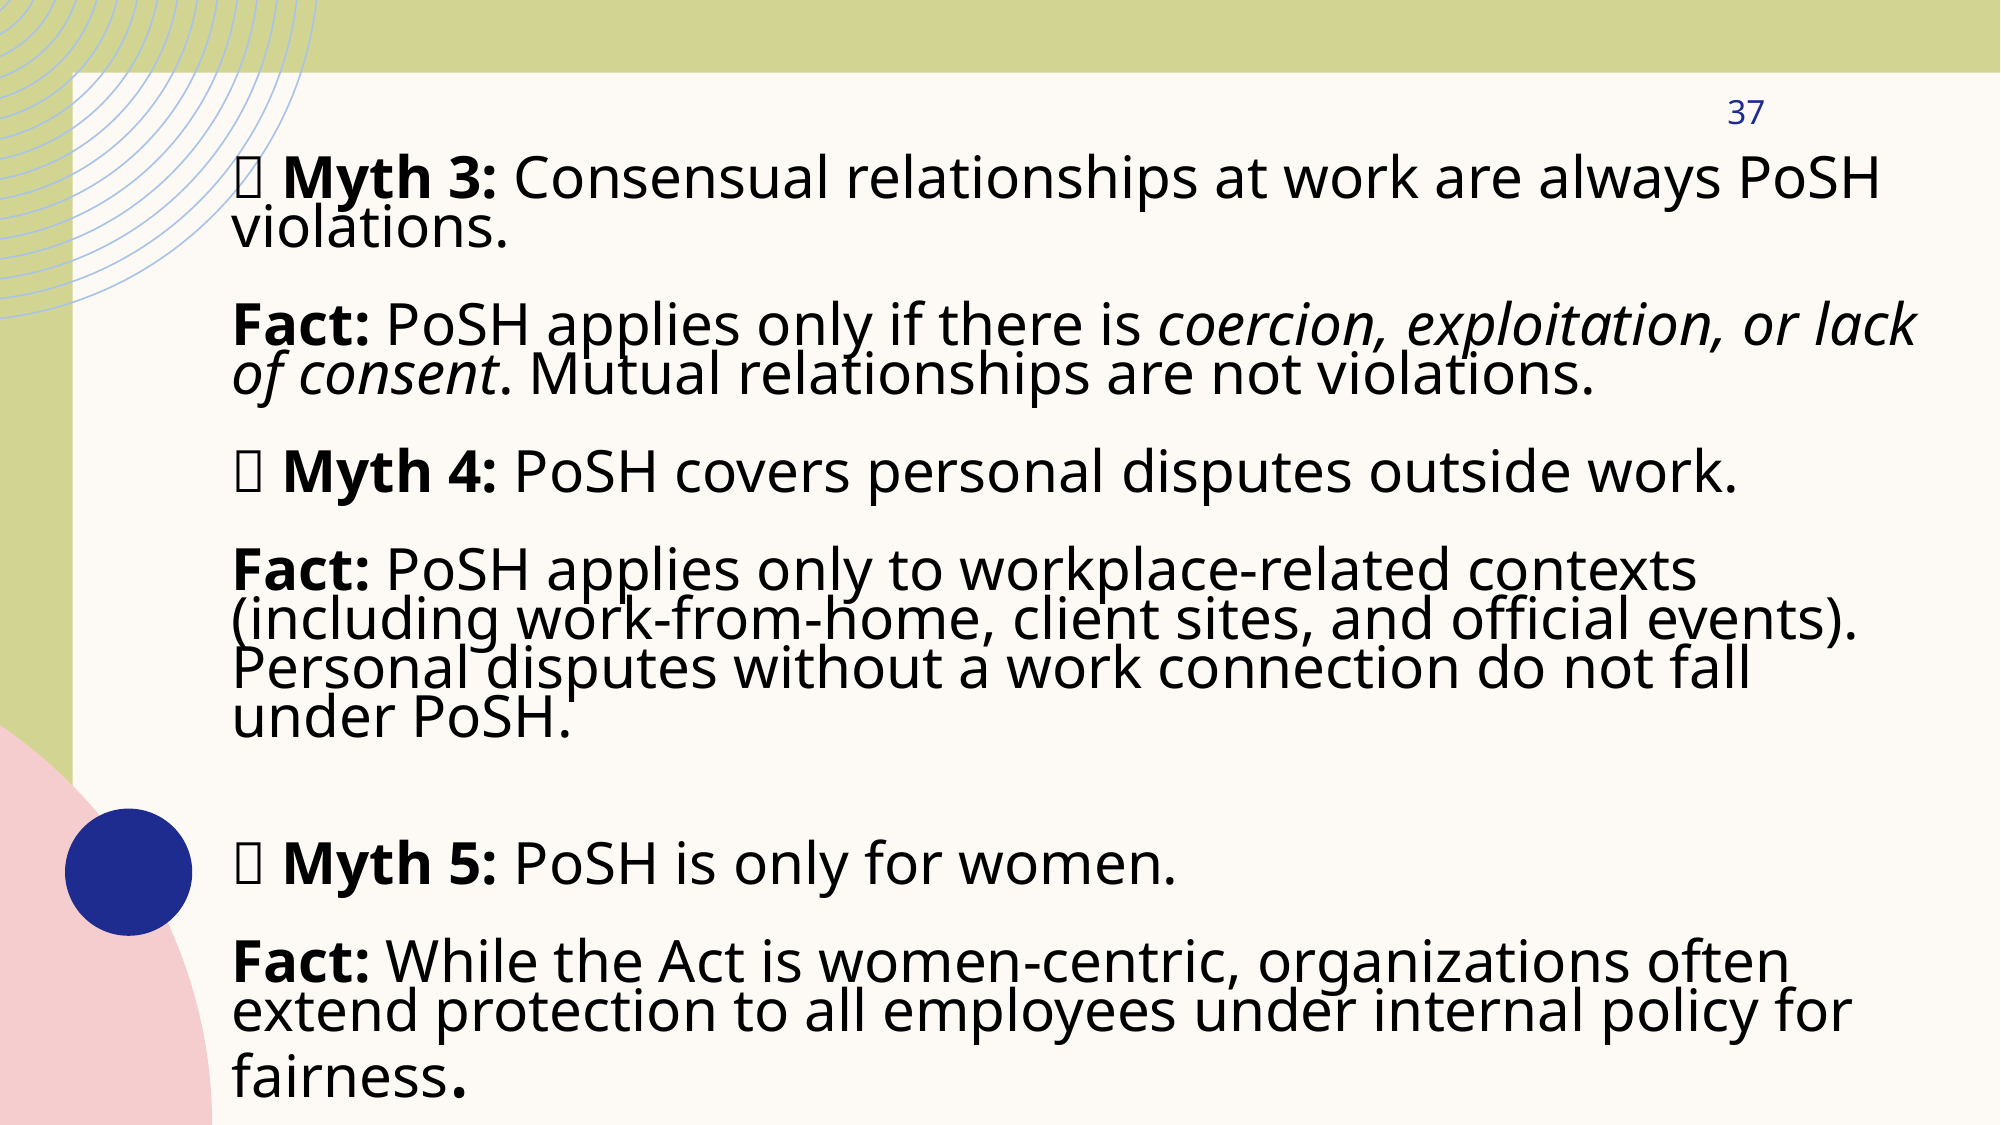

🔹 Myth 3: Consensual relationships at work are always PoSH violations.
Fact: PoSH applies only if there is coercion, exploitation, or lack of consent. Mutual relationships are not violations.
🔹 Myth 4: PoSH covers personal disputes outside work.
Fact: PoSH applies only to workplace-related contexts (including work-from-home, client sites, and official events). Personal disputes without a work connection do not fall under PoSH.
🔹 Myth 5: PoSH is only for women.
Fact: While the Act is women-centric, organizations often extend protection to all employees under internal policy for fairness.